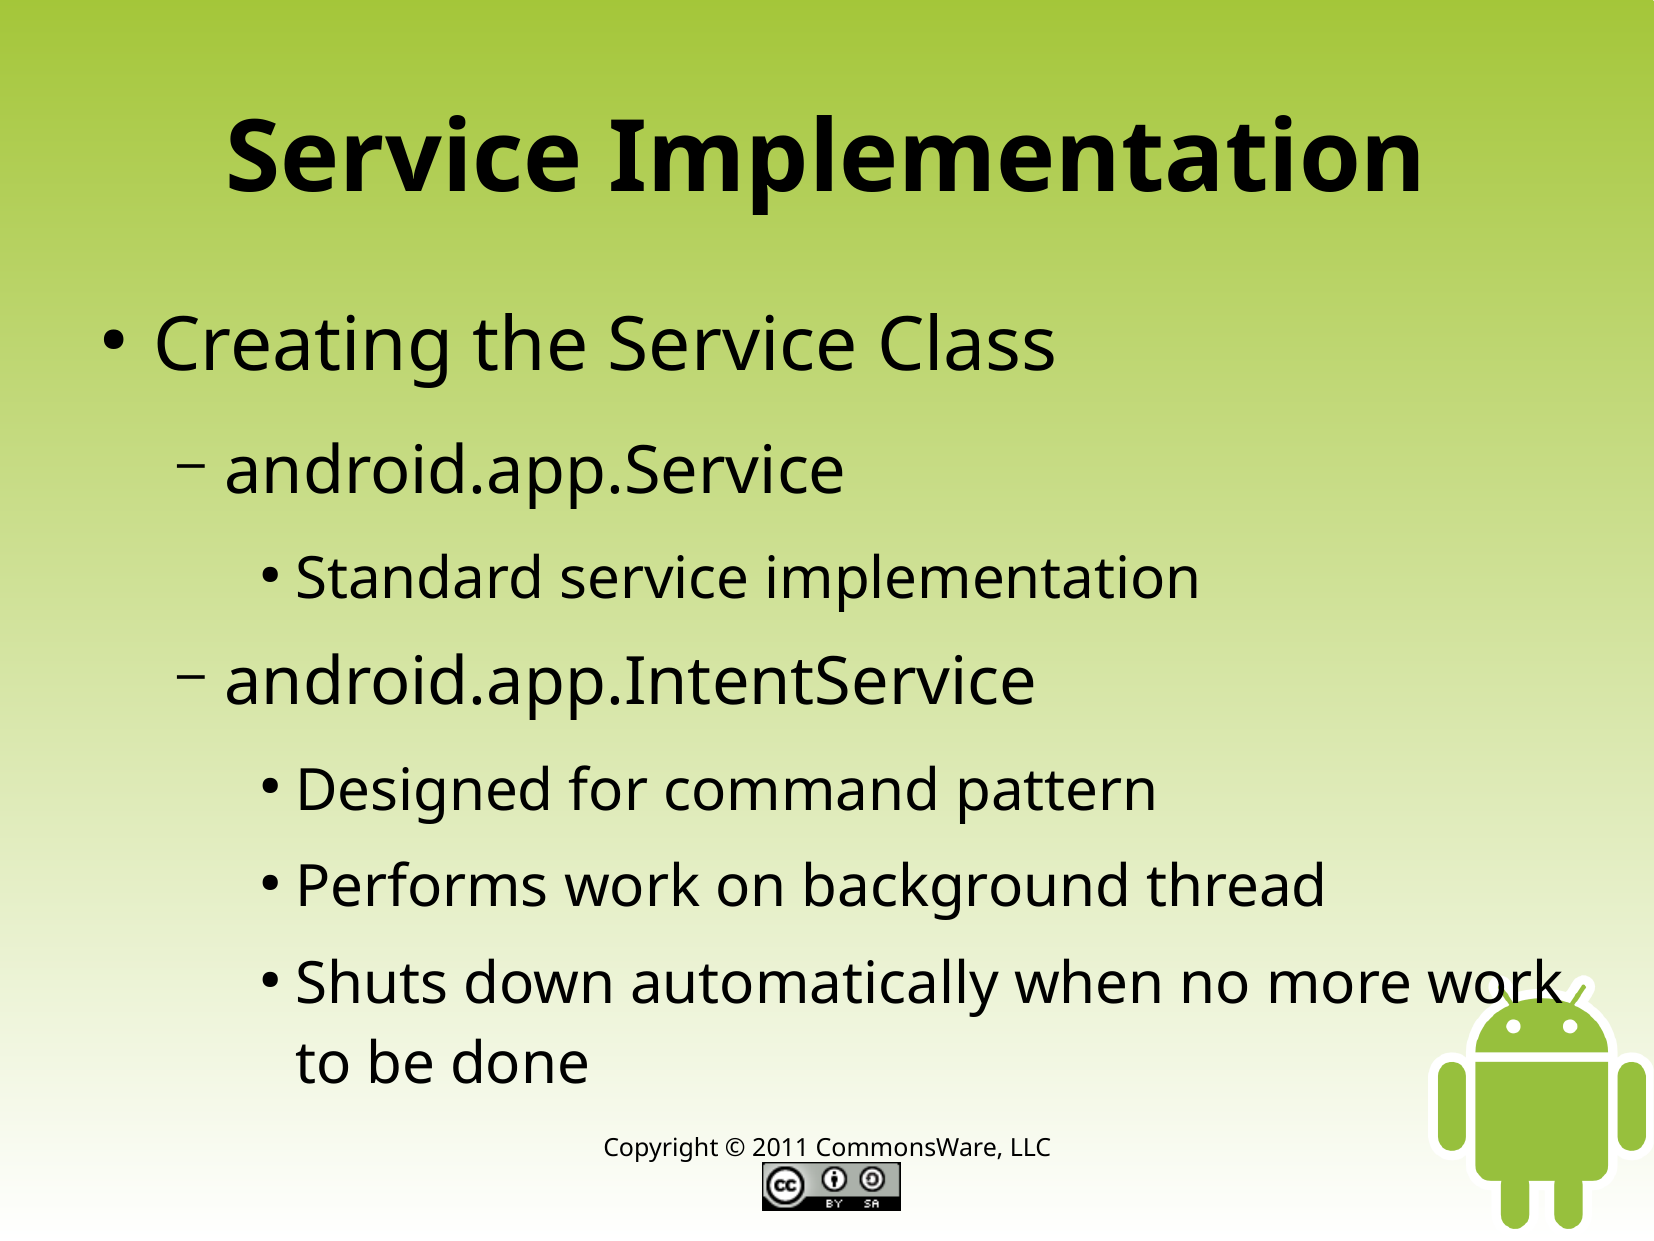

# Service Implementation
Creating the Service Class
android.app.Service
Standard service implementation
android.app.IntentService
Designed for command pattern
Performs work on background thread
Shuts down automatically when no more work
to be done